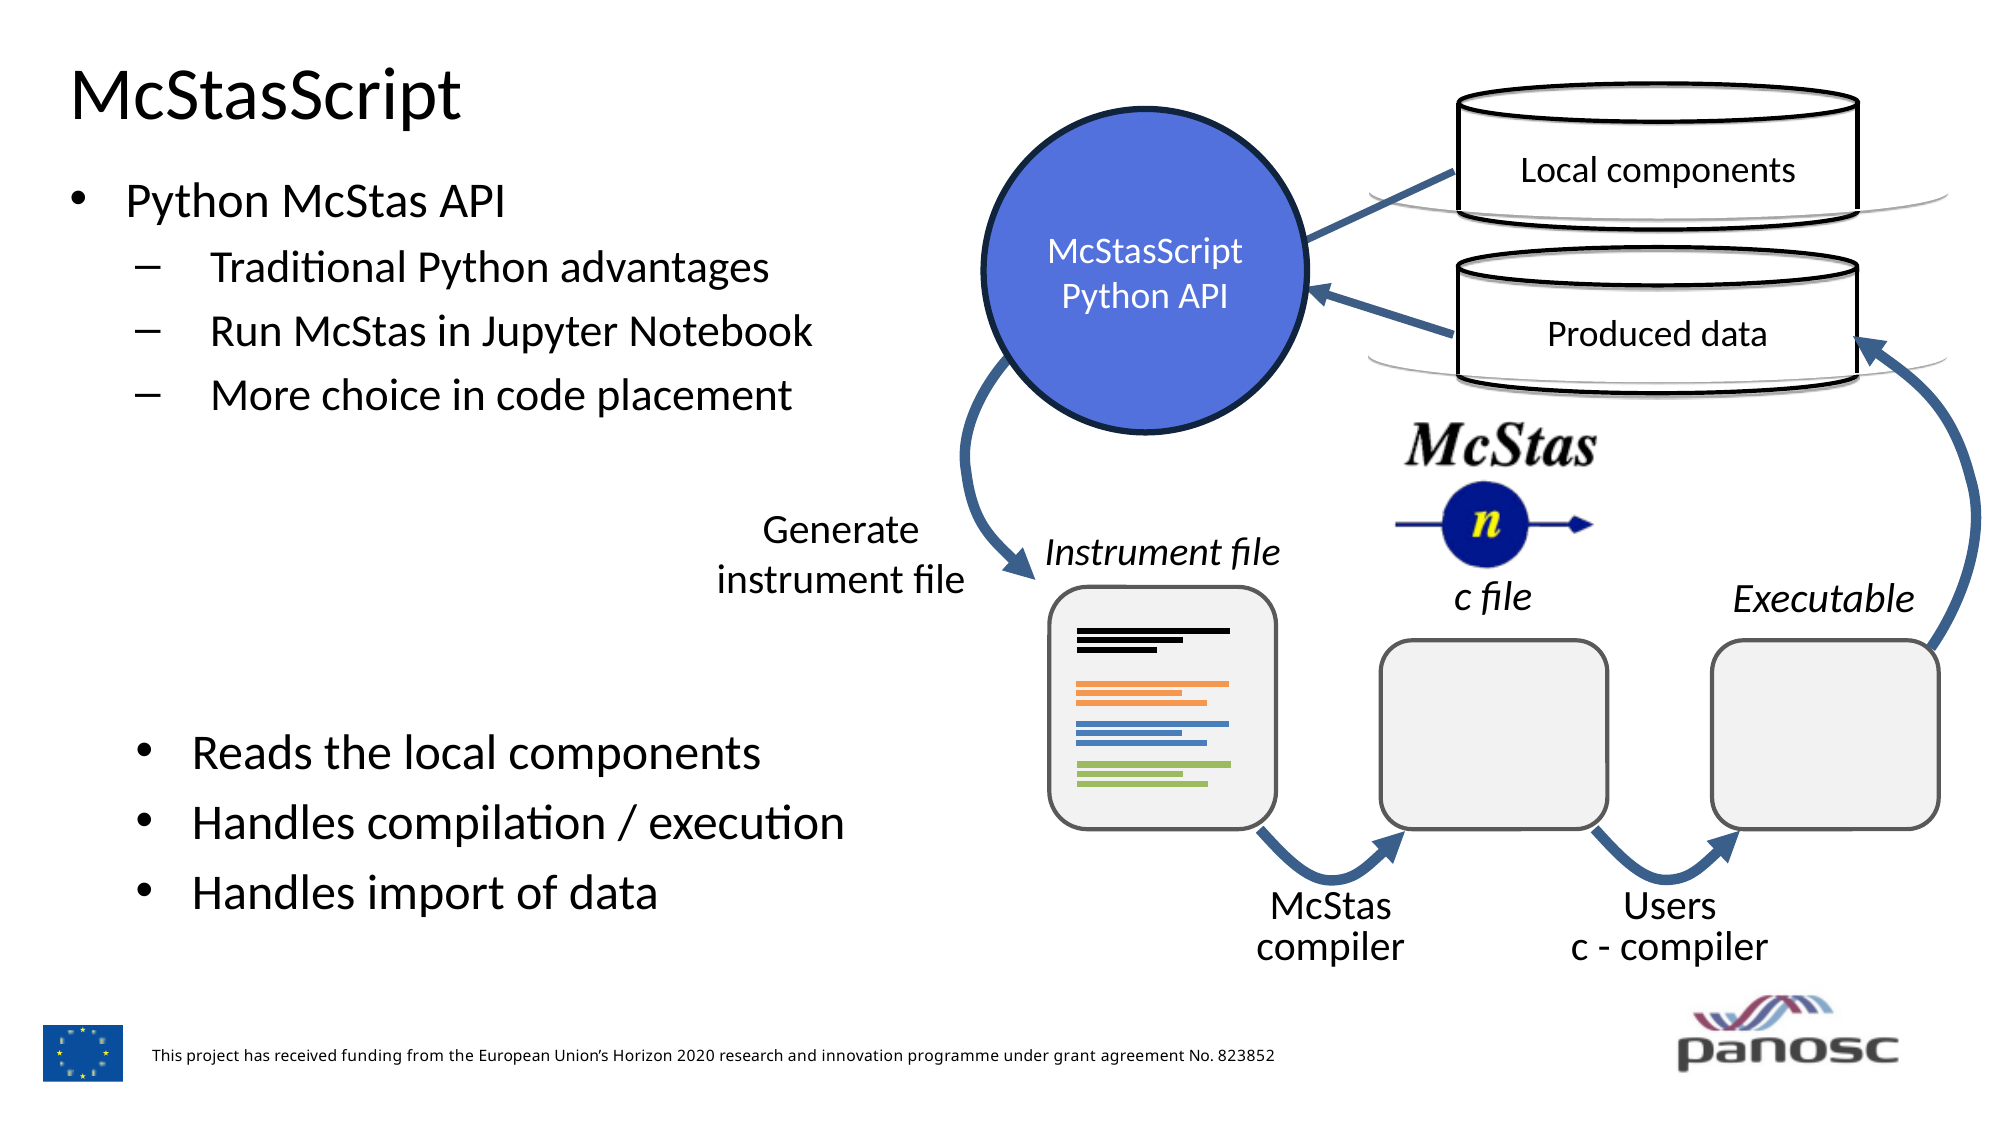

McStasScript
McStasScript
Python API
Local components
Python McStas API
Traditional Python advantages
Run McStas in Jupyter Notebook
More choice in code placement
Produced data
Generate instrument file
Instrument file
c file
Executable
Reads the local components
Handles compilation / execution
Handles import of data
McStas
compiler
Users
c - compiler